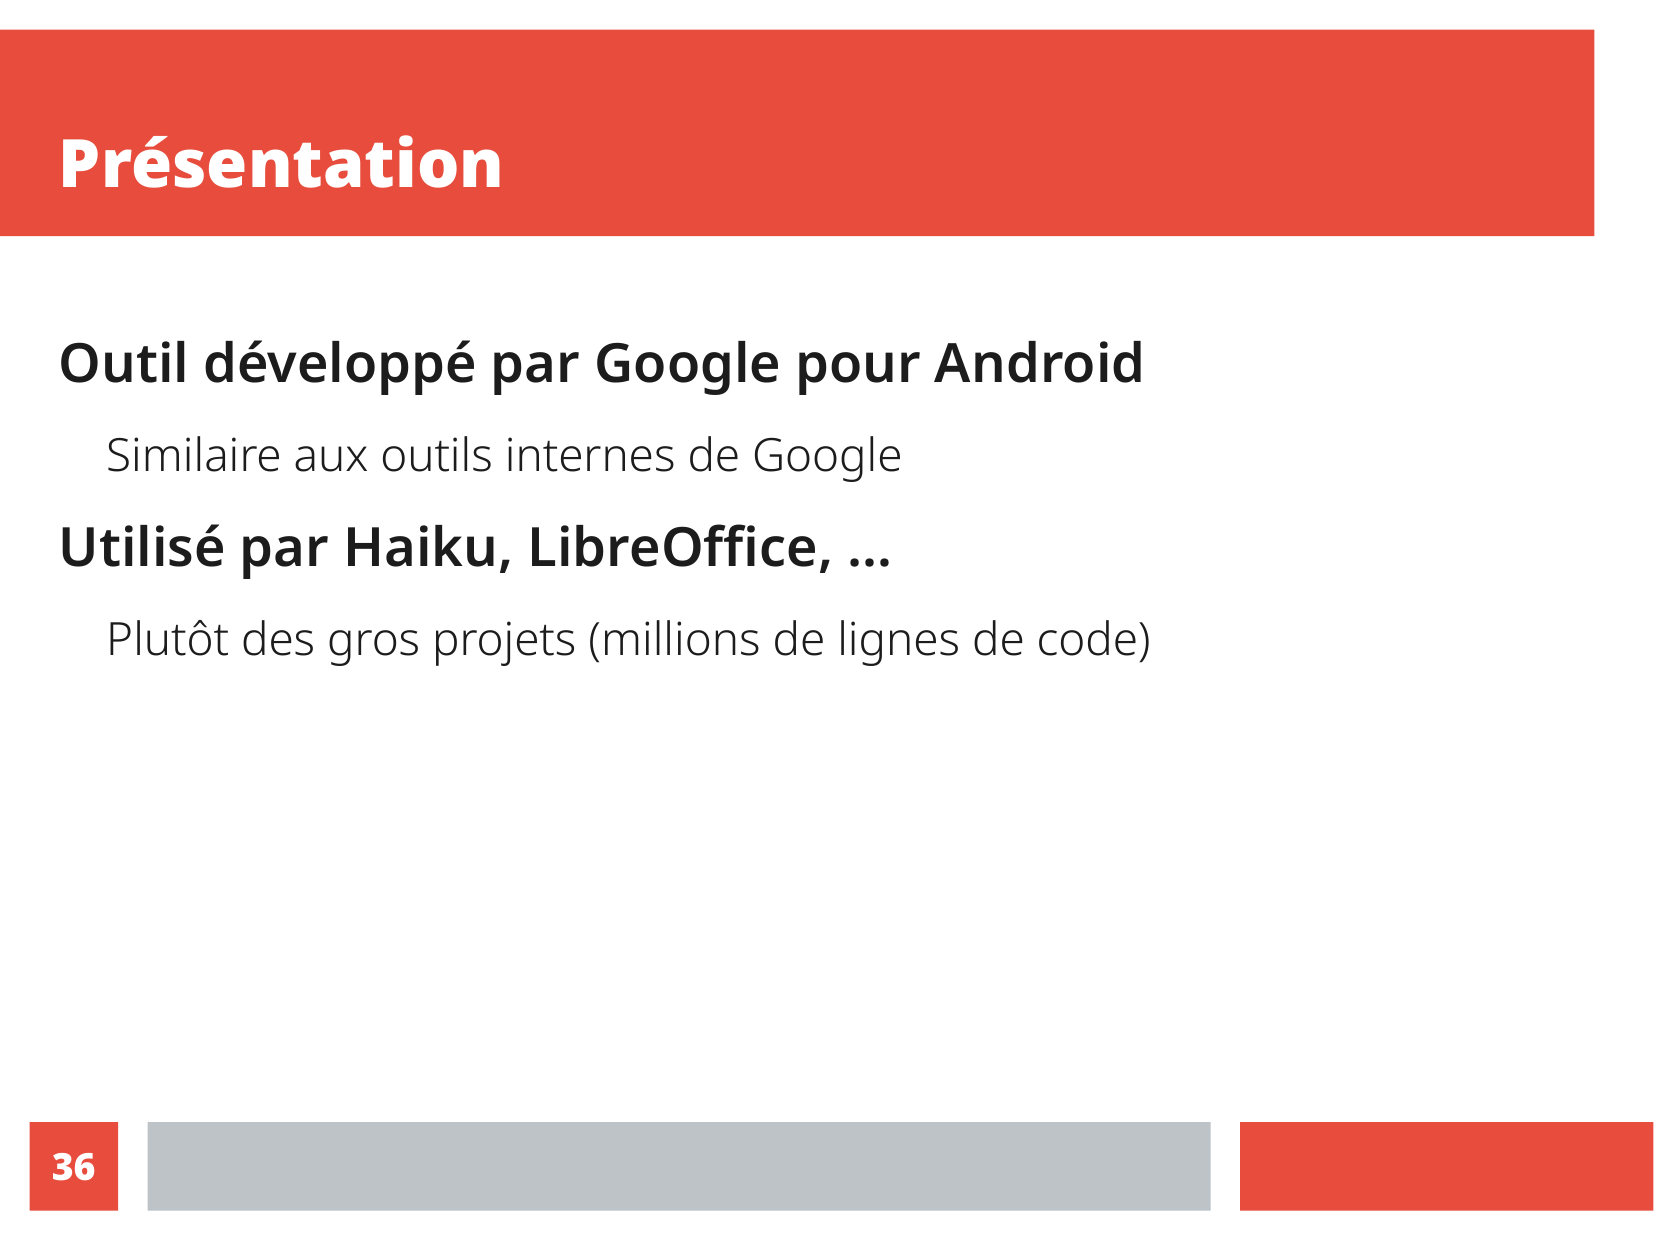

# Présentation
Outil développé par Google pour Android
Similaire aux outils internes de Google
Utilisé par Haiku, LibreOffice, …
Plutôt des gros projets (millions de lignes de code)
36